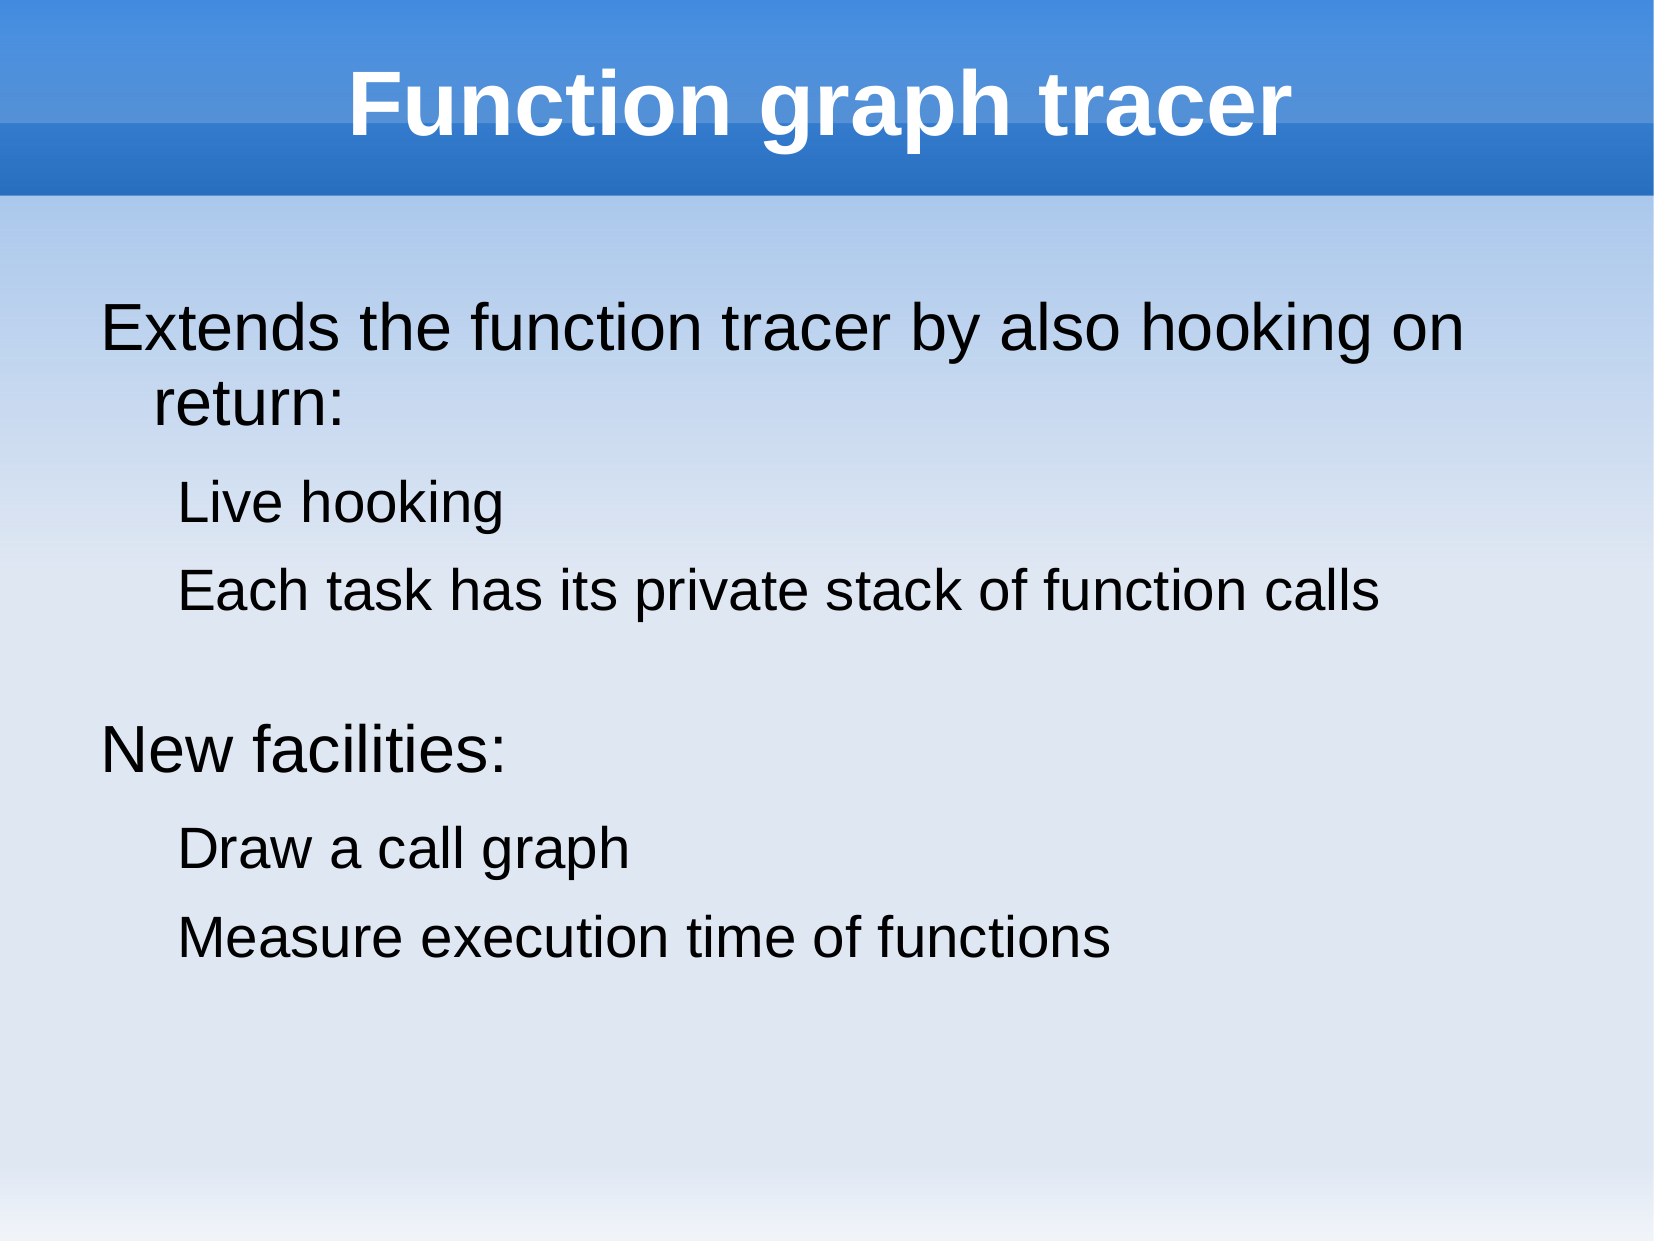

# Function graph tracer
Extends the function tracer by also hooking on return:
Live hooking
Each task has its private stack of function calls
New facilities:
Draw a call graph
Measure execution time of functions